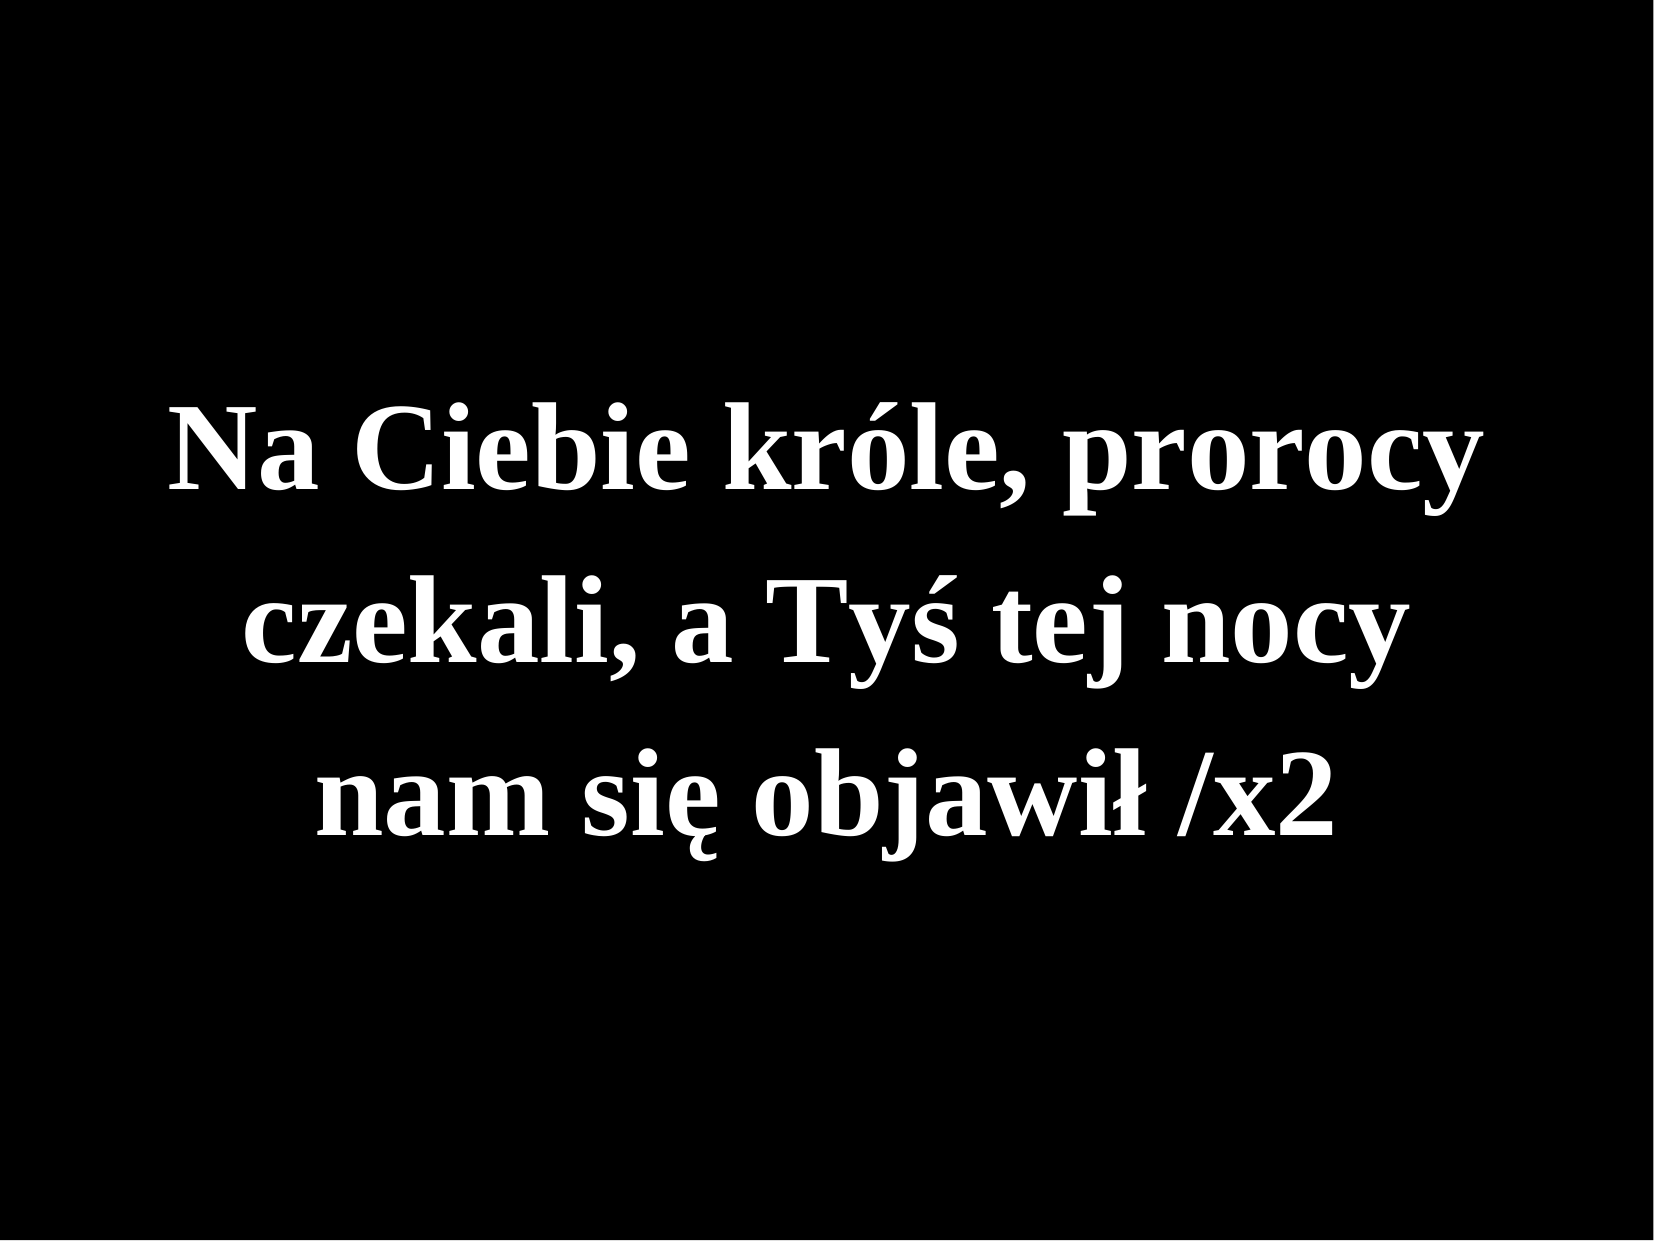

# Na Ciebie króle, prorocy ppp czekali, a Tyś tej nocy ppp nam się objawił /x2